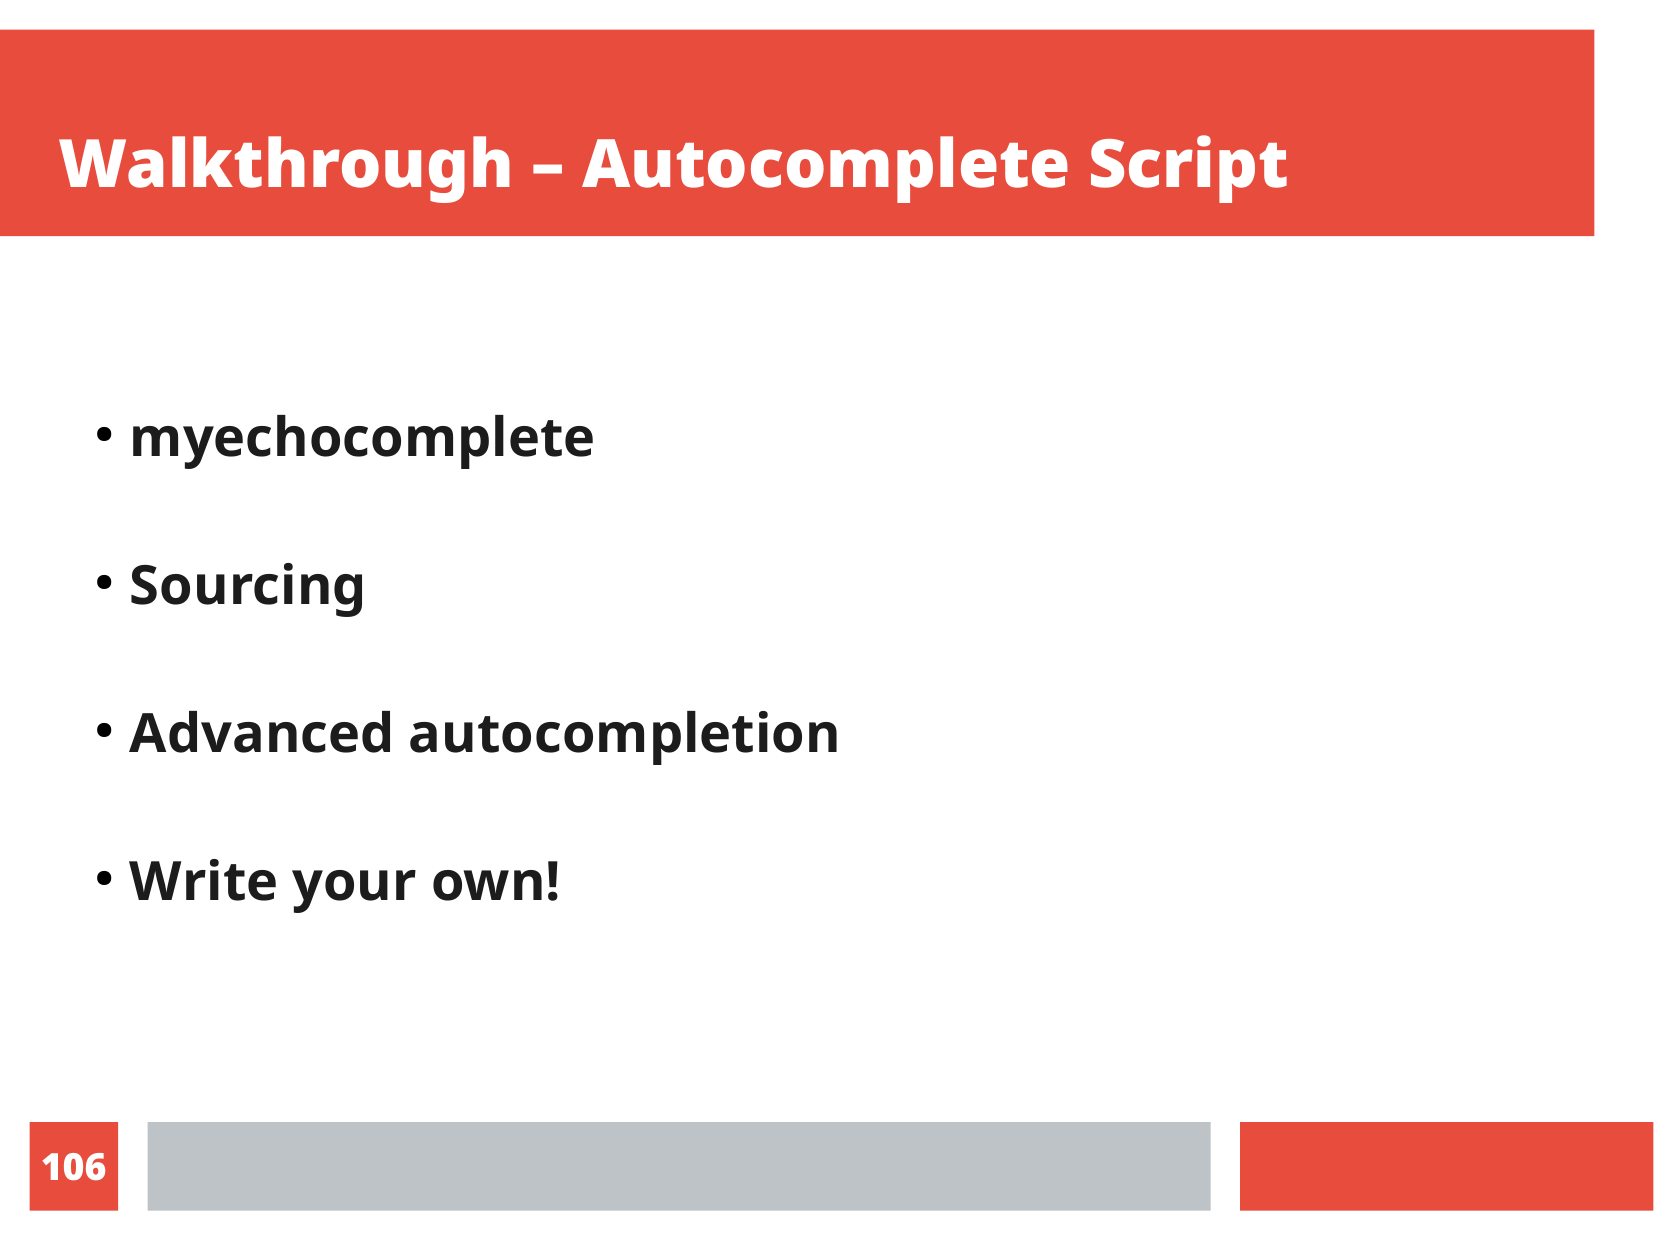

# Walkthrough – Autocomplete Script
myechocomplete
Sourcing
Advanced autocompletion
Write your own!
106